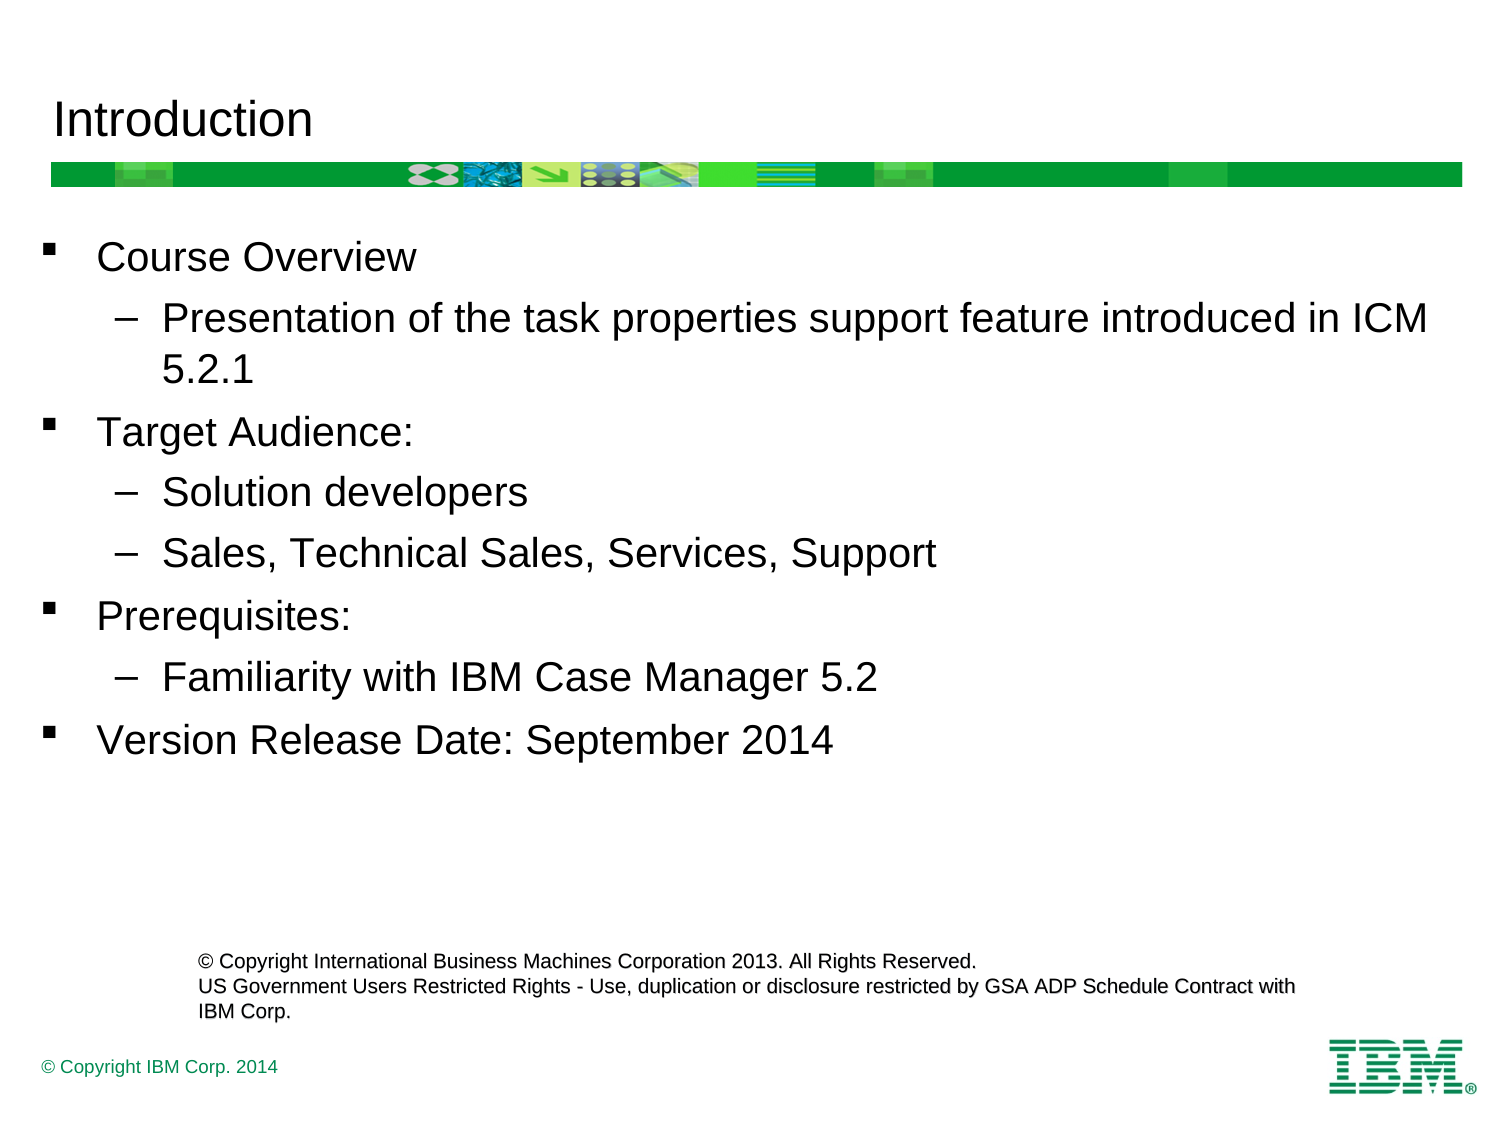

# Introduction
Course Overview
Presentation of the task properties support feature introduced in ICM 5.2.1
Target Audience:
Solution developers
Sales, Technical Sales, Services, Support
Prerequisites:
Familiarity with IBM Case Manager 5.2
Version Release Date: September 2014
© Copyright International Business Machines Corporation 2013. All Rights Reserved.
US Government Users Restricted Rights - Use, duplication or disclosure restricted by GSA ADP Schedule Contract with IBM Corp.